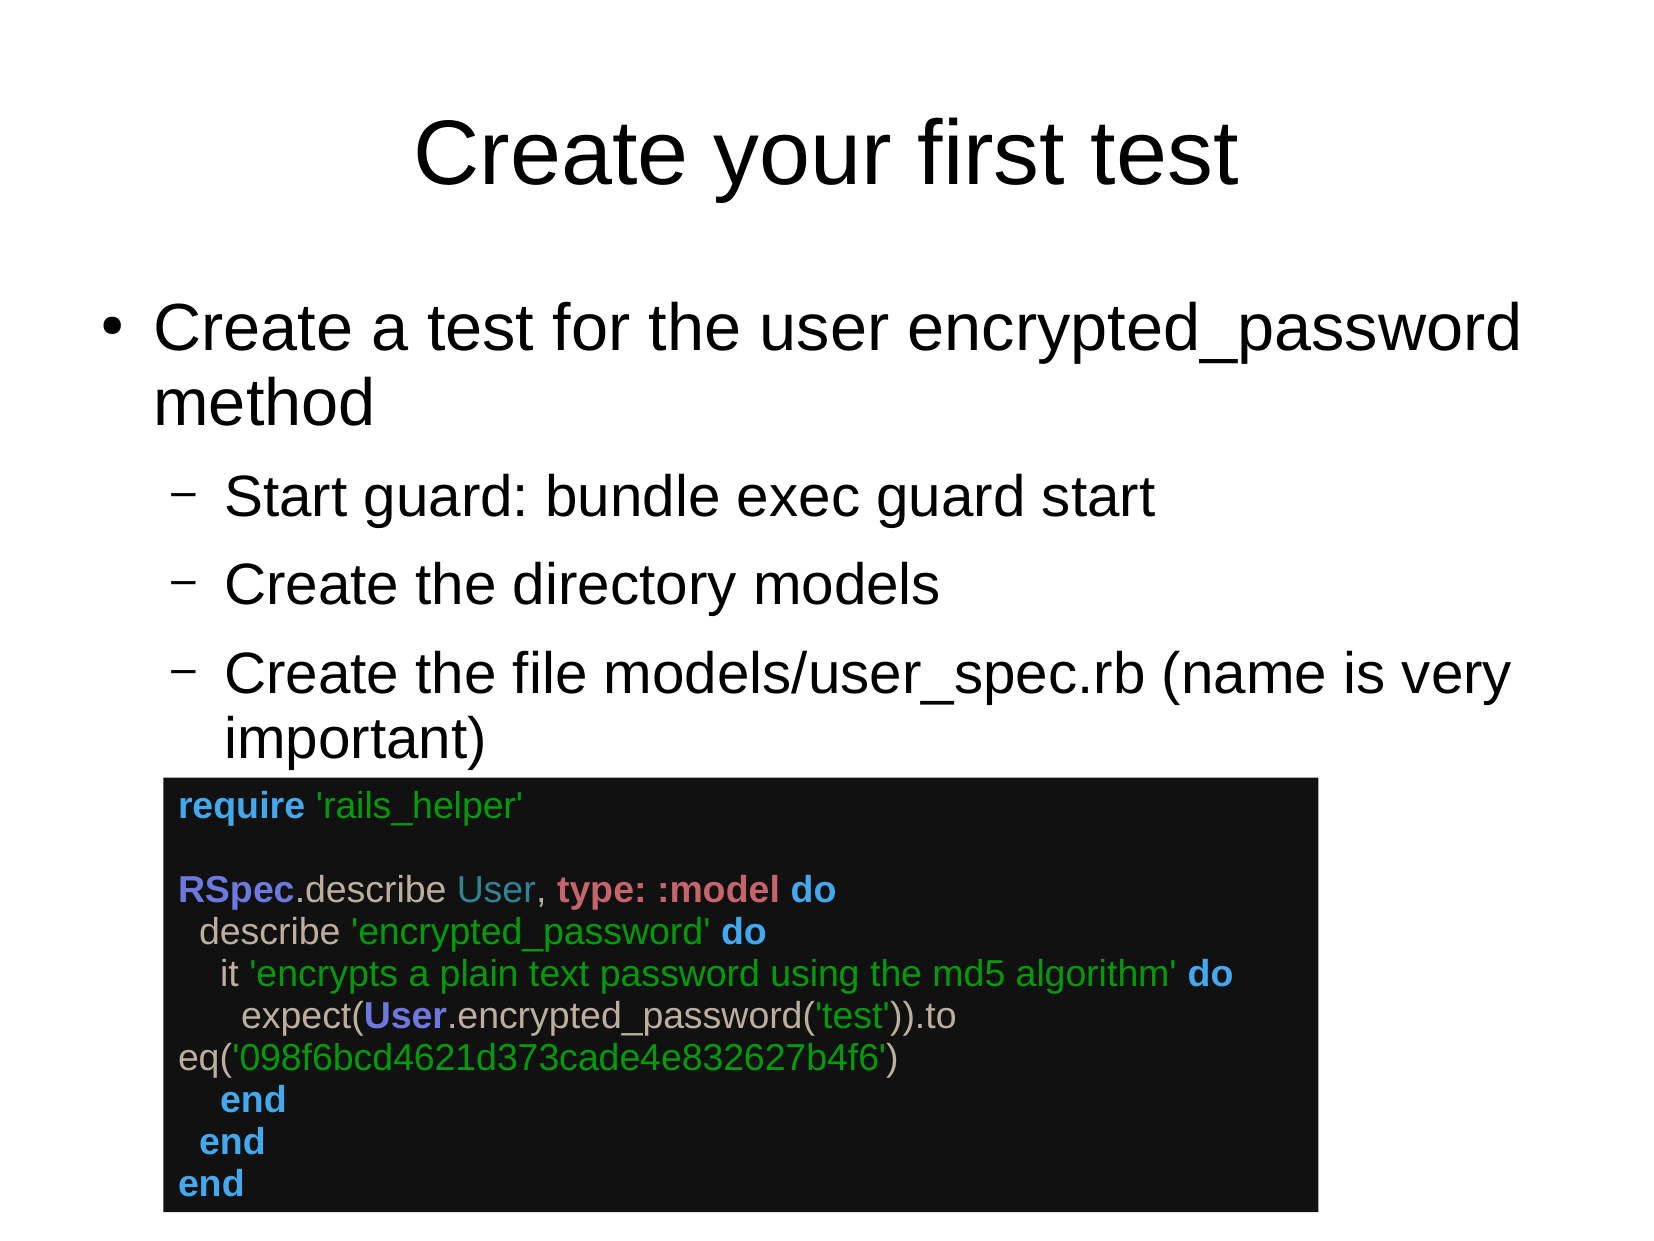

# Create your first test
Create a test for the user encrypted_password method
Start guard: bundle exec guard start
Create the directory models
Create the file models/user_spec.rb (name is very important)
Add the following code:
require 'rails_helper'
RSpec.describe User, type: :model do
 describe 'encrypted_password' do
 it 'encrypts a plain text password using the md5 algorithm' do
 expect(User.encrypted_password('test')).to eq('098f6bcd4621d373cade4e832627b4f6')
 end
 end
end